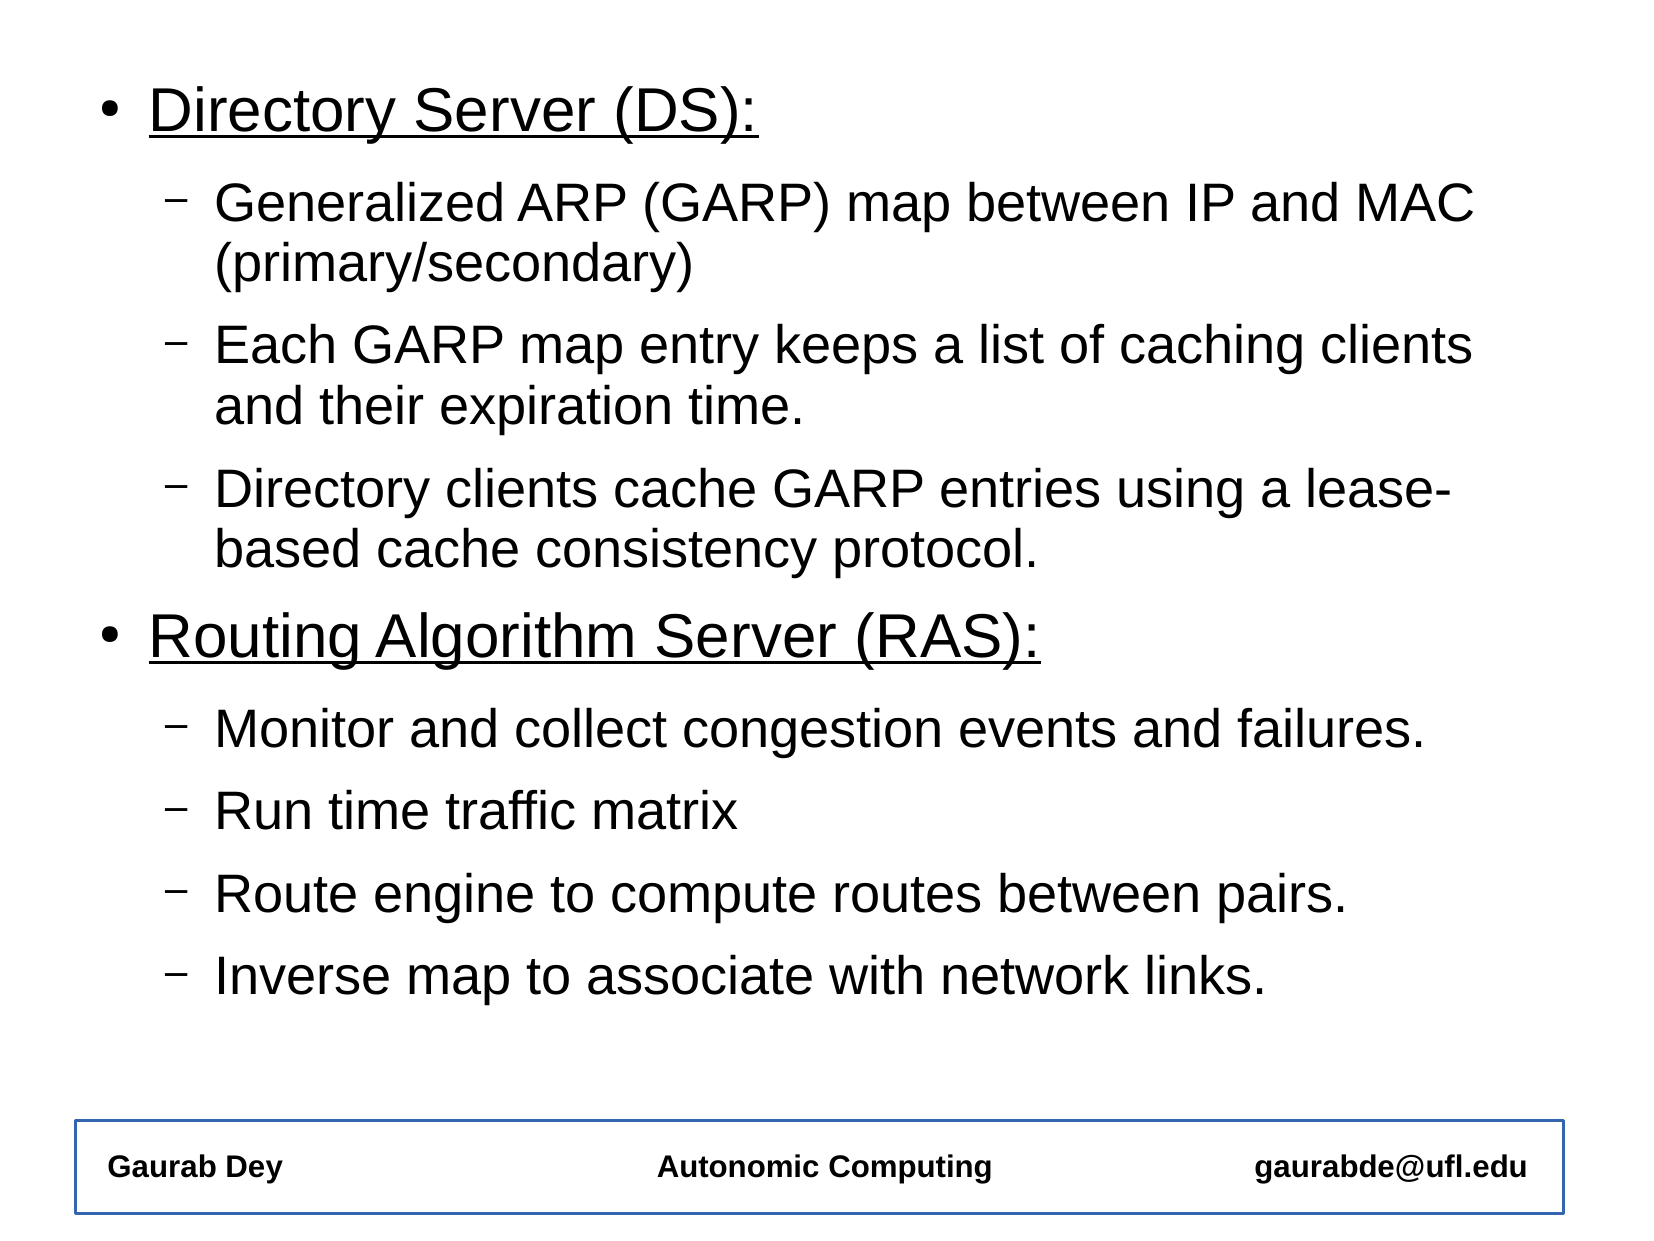

# Directory Server (DS):
Generalized ARP (GARP) map between IP and MAC (primary/secondary)
Each GARP map entry keeps a list of caching clients and their expiration time.
Directory clients cache GARP entries using a lease-based cache consistency protocol.
Routing Algorithm Server (RAS):
Monitor and collect congestion events and failures.
Run time traffic matrix
Route engine to compute routes between pairs.
Inverse map to associate with network links.
Gaurab Dey Autonomic Computing gaurabde@ufl.edu